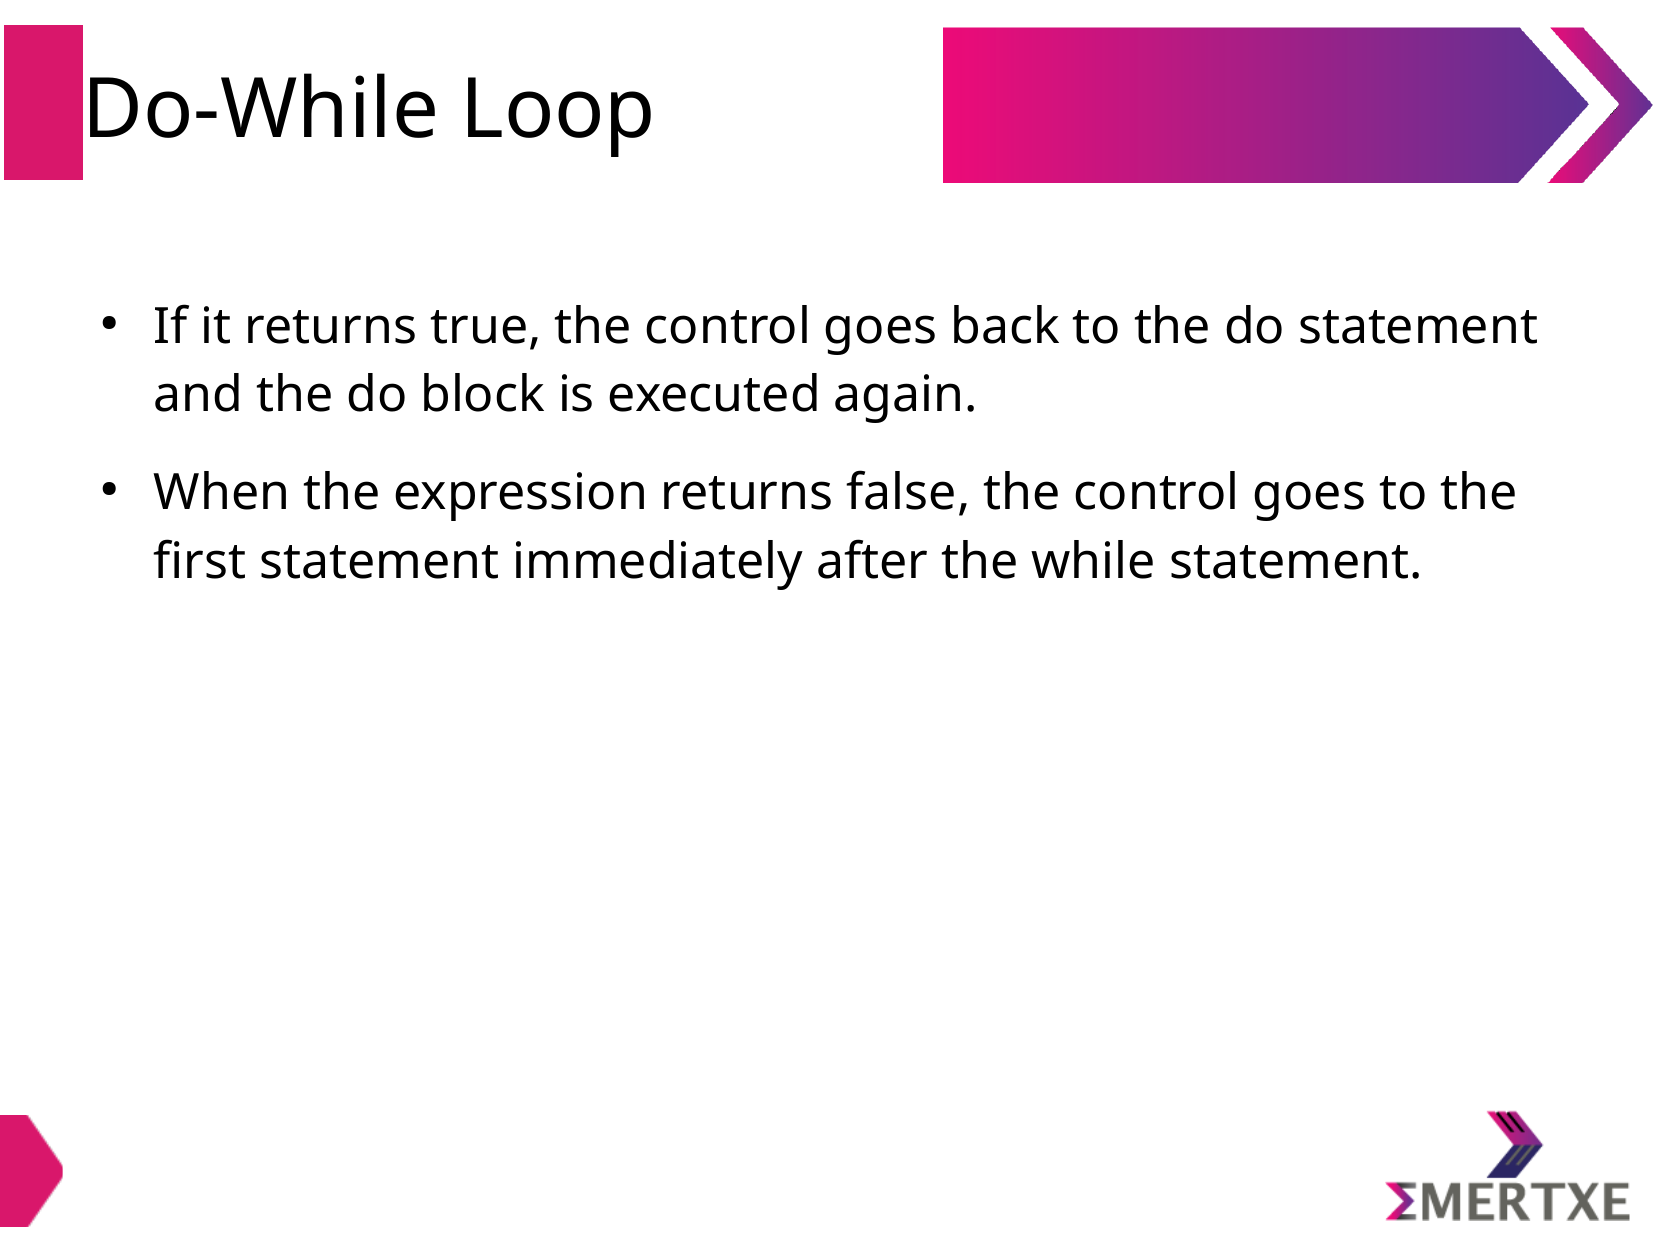

# Do-While Loop
If it returns true, the control goes back to the do statement and the do block is executed again.
When the expression returns false, the control goes to the first statement immediately after the while statement.